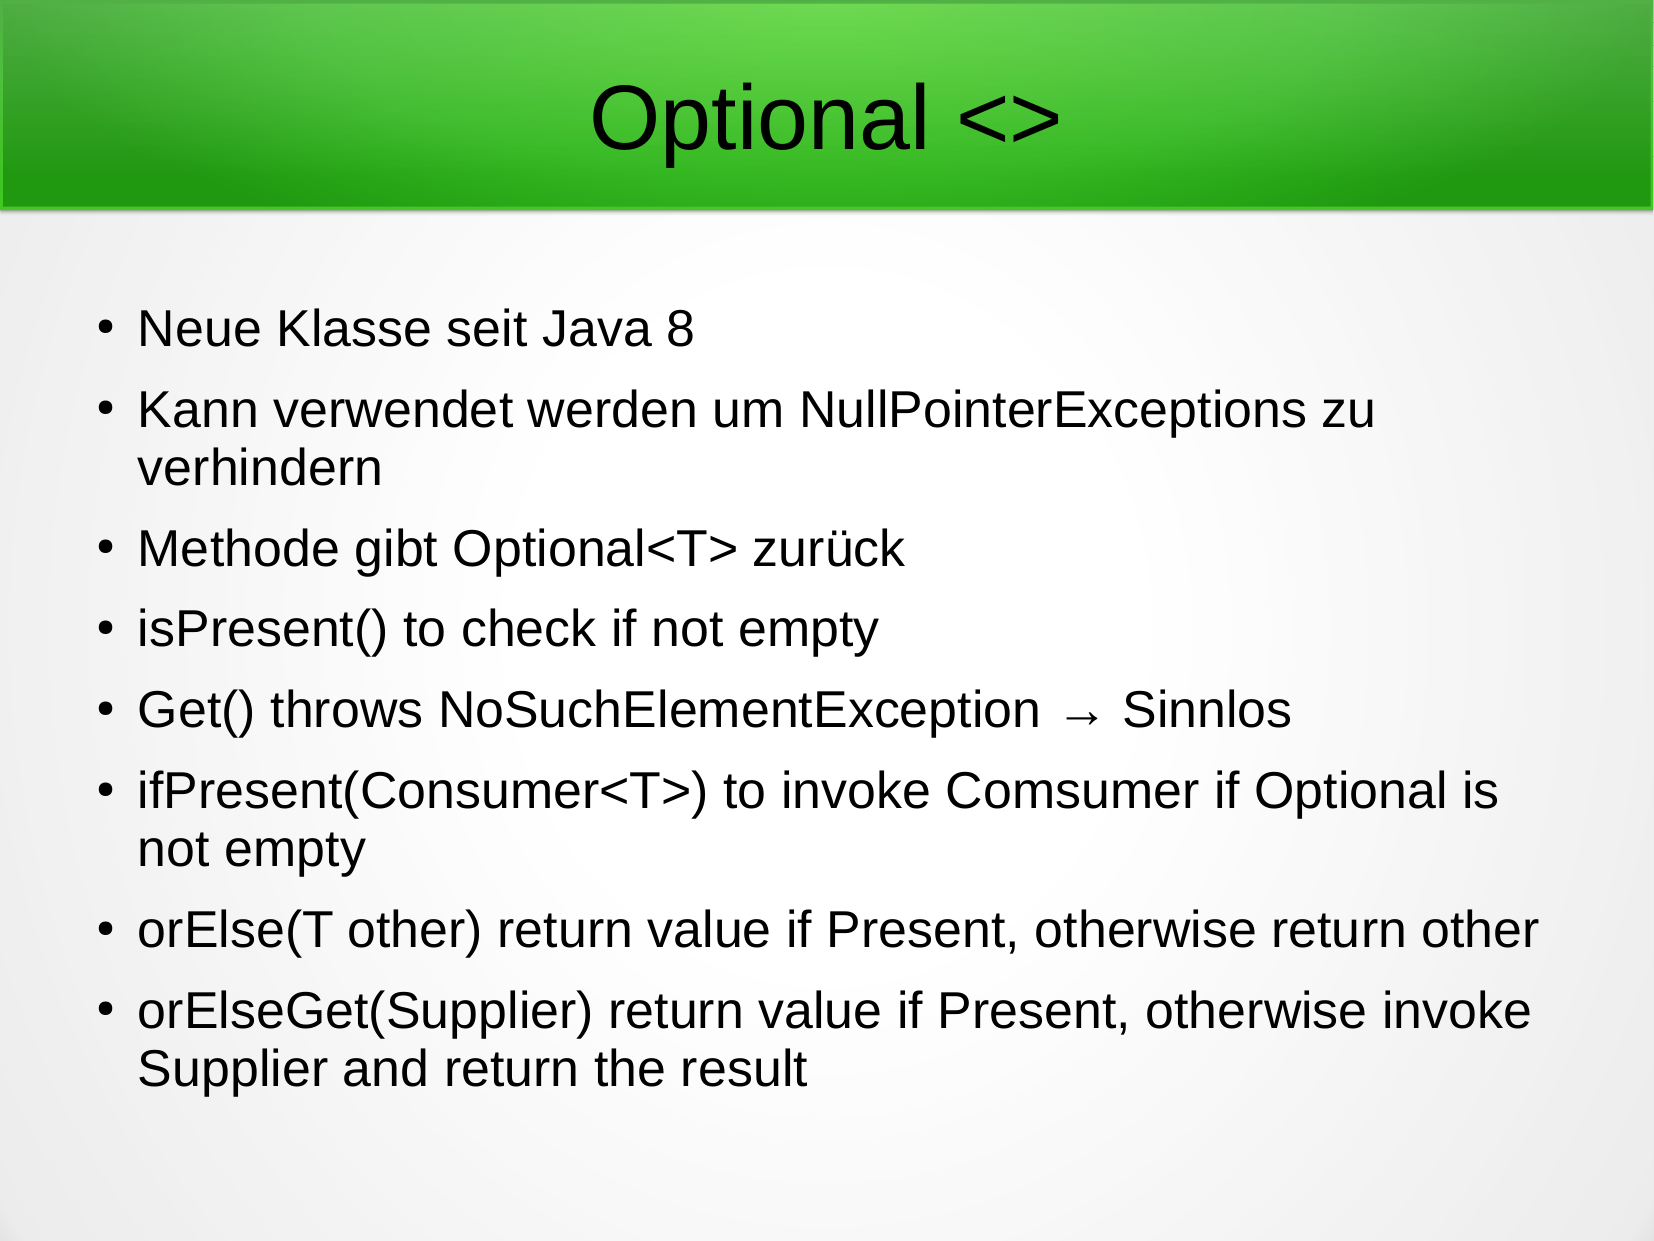

# Optional <>
Neue Klasse seit Java 8
Kann verwendet werden um NullPointerExceptions zu verhindern
Methode gibt Optional<T> zurück
isPresent() to check if not empty
Get() throws NoSuchElementException → Sinnlos
ifPresent(Consumer<T>) to invoke Comsumer if Optional is not empty
orElse(T other) return value if Present, otherwise return other
orElseGet(Supplier) return value if Present, otherwise invoke Supplier and return the result